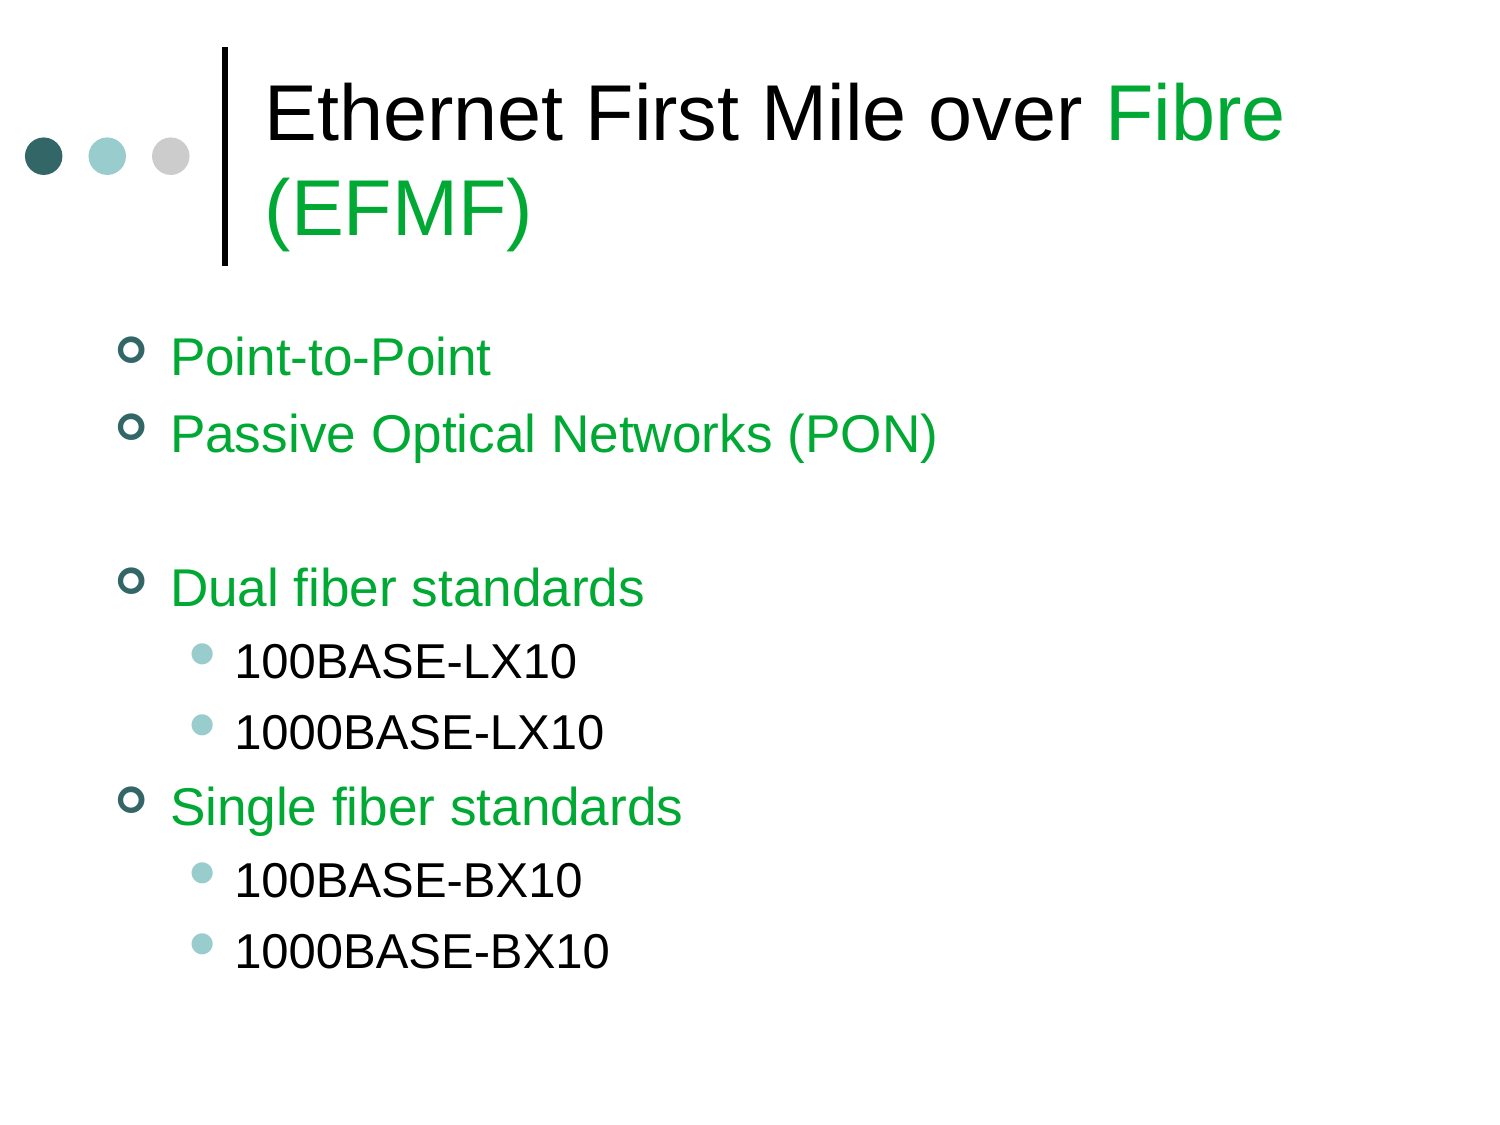

# Ethernet First Mile over Fibre (EFMF)
Point-to-Point
Passive Optical Networks (PON)
Dual fiber standards
100BASE-LX10
1000BASE-LX10
Single fiber standards
100BASE-BX10
1000BASE-BX10